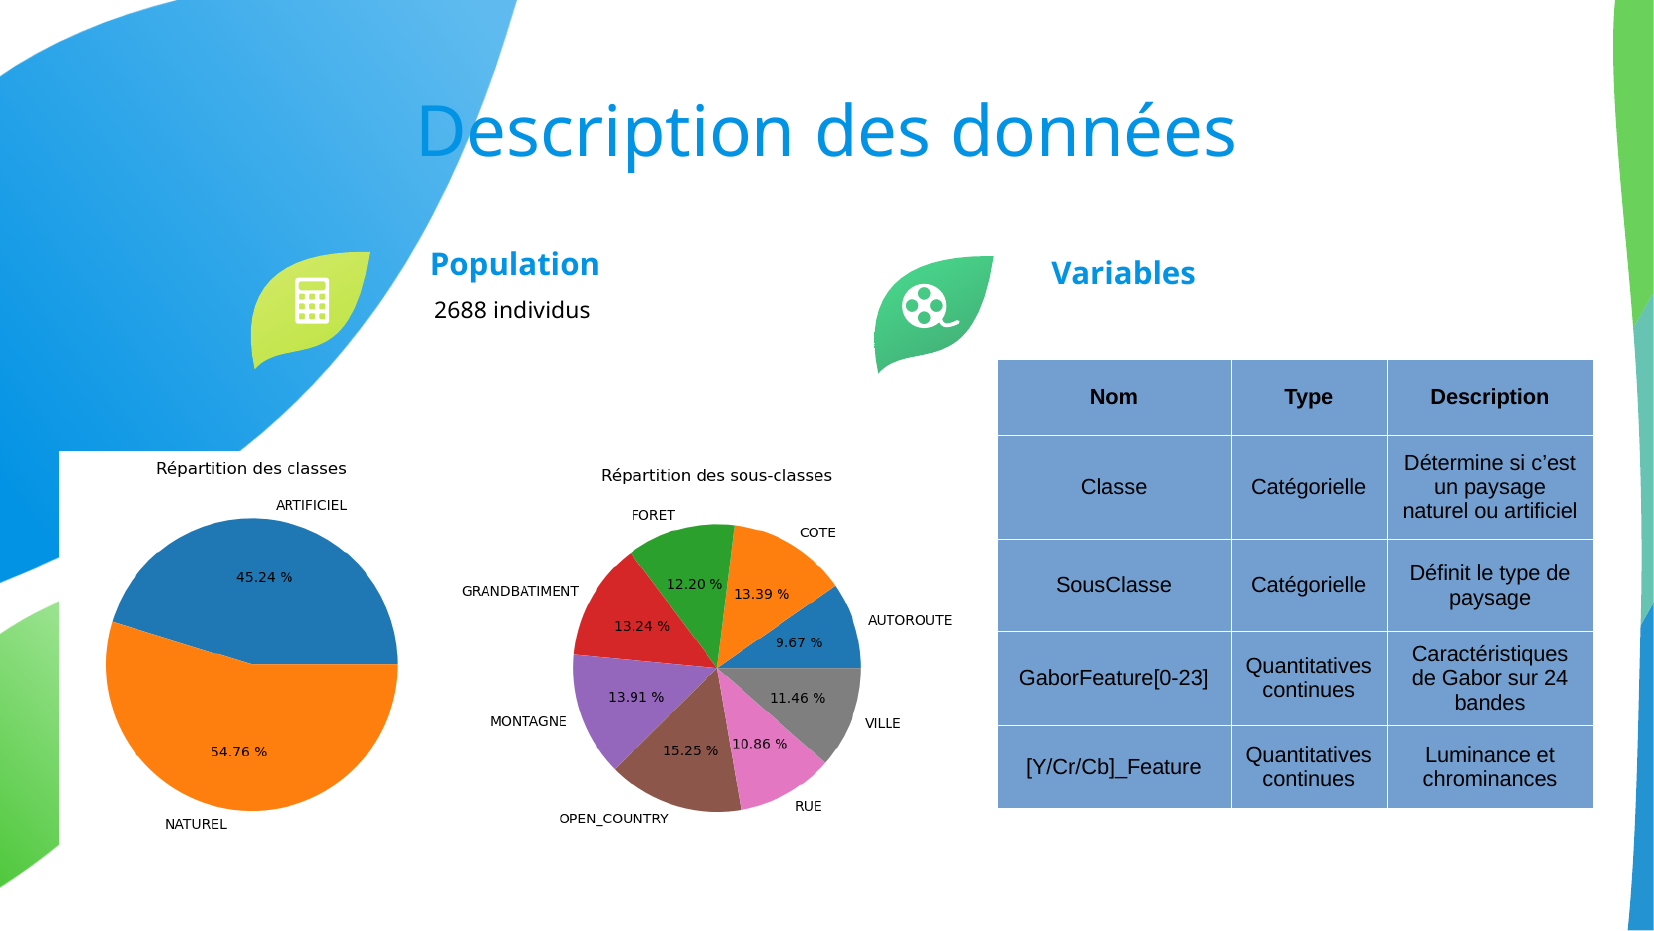

Description des données
Population
Variables
2688 individus
| Nom | Type | Description |
| --- | --- | --- |
| Classe | Catégorielle | Détermine si c’est un paysage naturel ou artificiel |
| SousClasse | Catégorielle | Définit le type de paysage |
| GaborFeature[0-23] | Quantitatives continues | Caractéristiques de Gabor sur 24 bandes |
| [Y/Cr/Cb]\_Feature | Quantitatives continues | Luminance et chrominances |